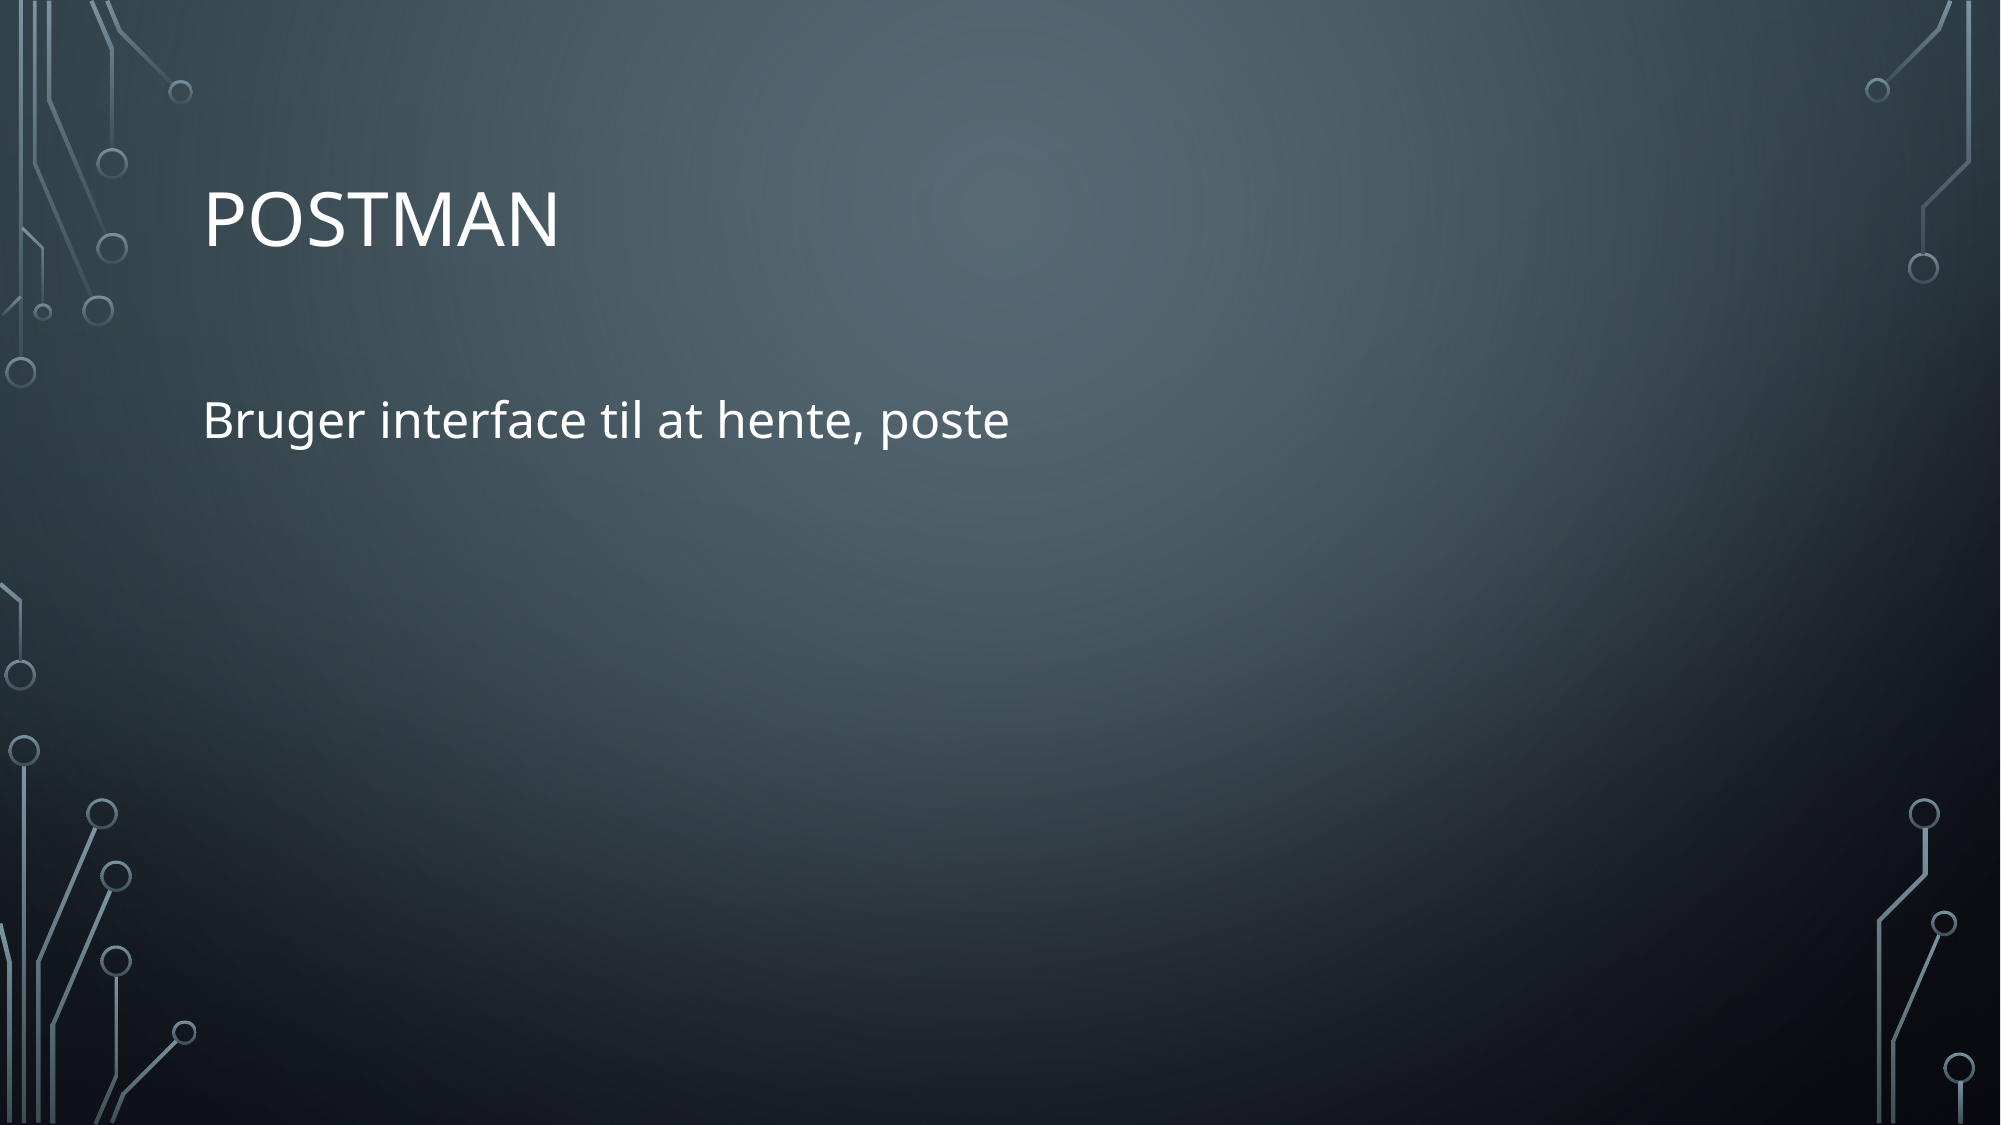

# POSTMAN
Bruger interface til at hente, poste